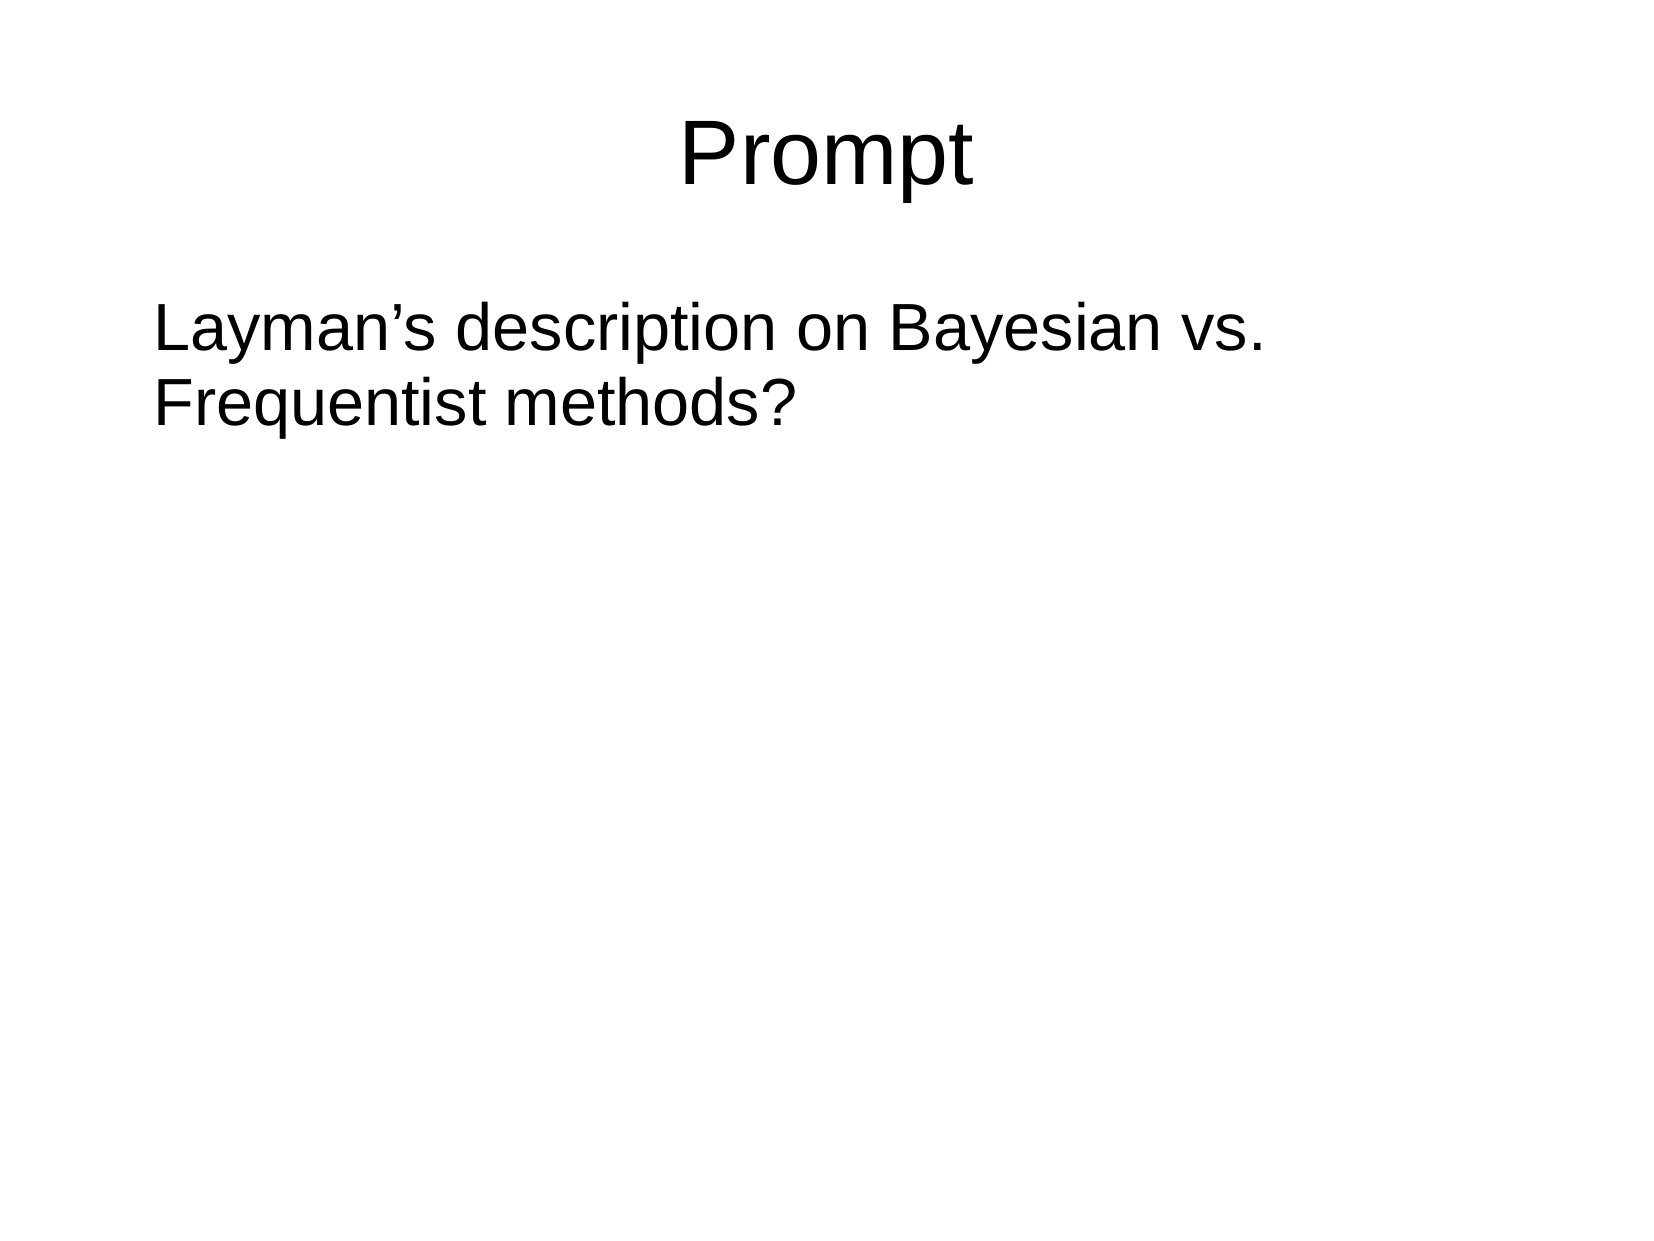

# Prompt
Layman’s description on Bayesian vs. Frequentist methods?